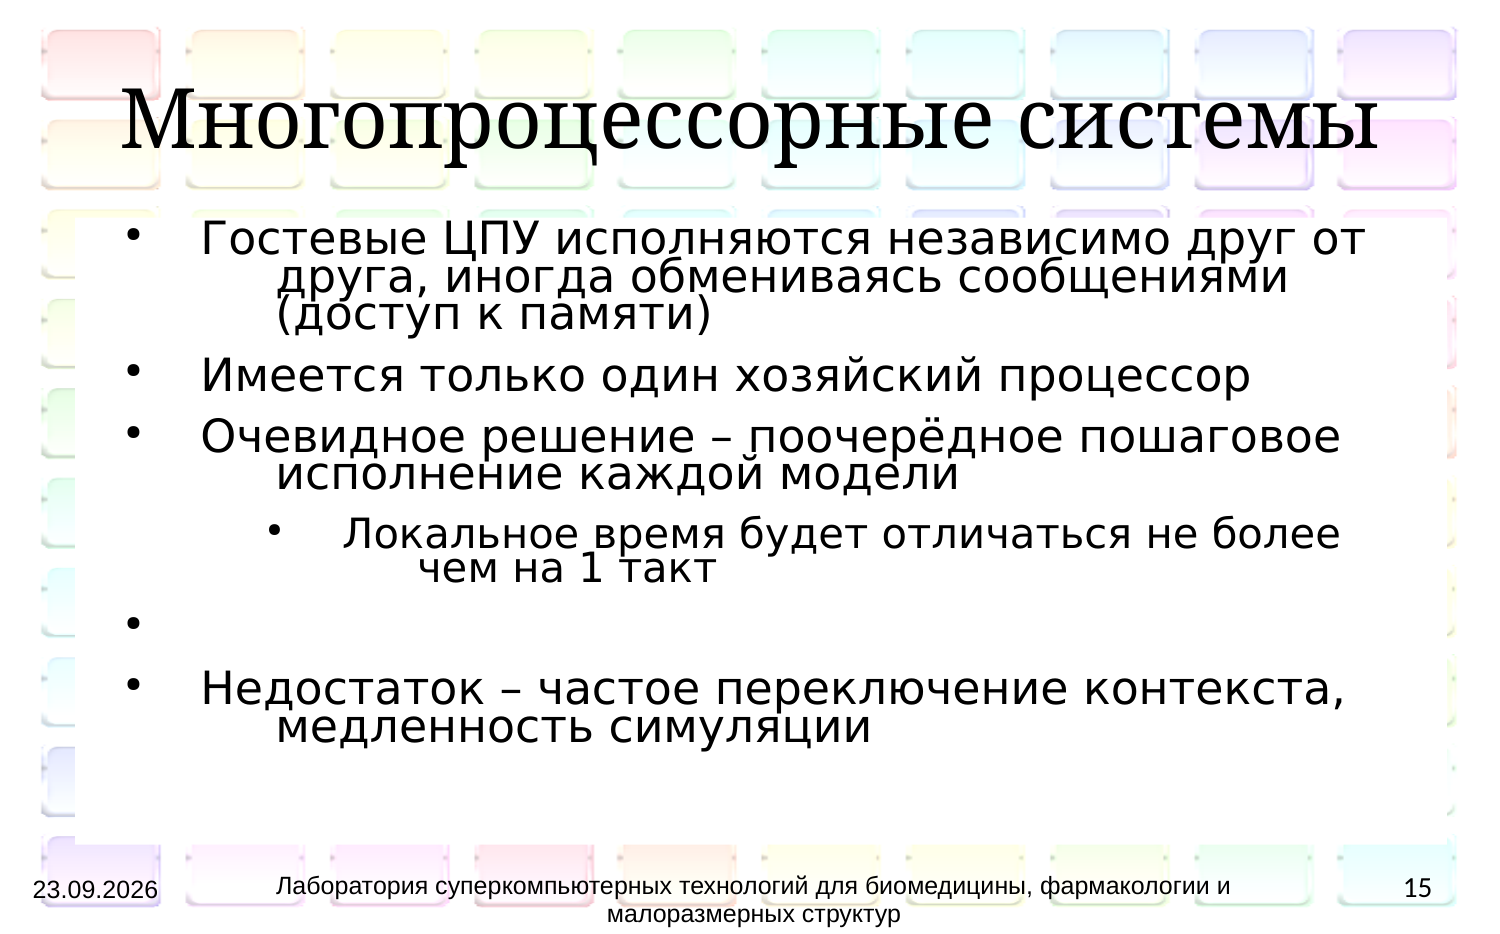

# Многопроцессорные системы
Гостевые ЦПУ исполняются независимо друг от друга, иногда обмениваясь сообщениями (доступ к памяти)
Имеется только один хозяйский процессор
Очевидное решение – поочерёдное пошаговое исполнение каждой модели
Локальное время будет отличаться не более чем на 1 такт
Недостаток – частое переключение контекста, медленность симуляции
Лаборатория суперкомпьютерных технологий для биомедицины, фармакологии и малоразмерных структур
12